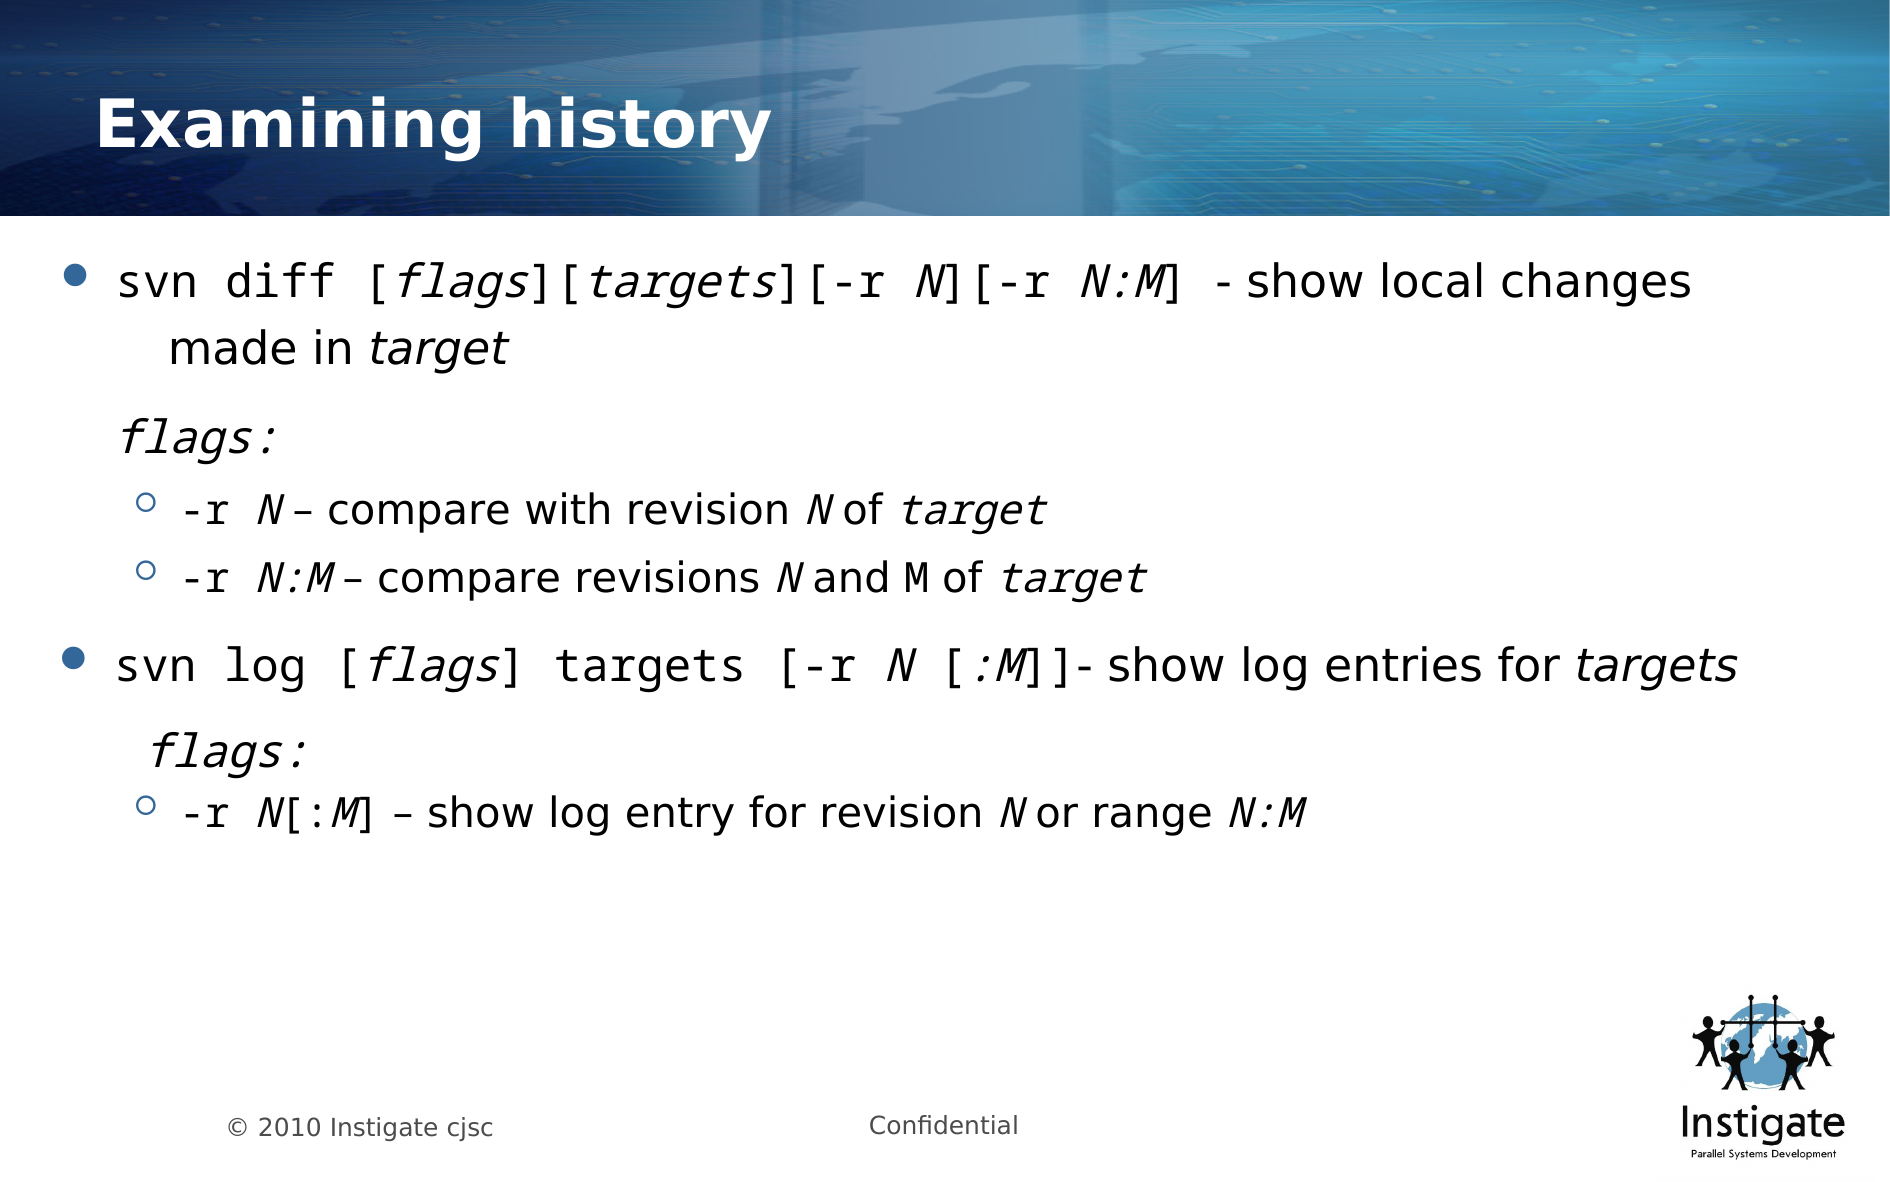

# Examining history
svn diff [flags][targets][-r N][-r N:M] - show local changes made in target
 flags:
-r N – compare with revision N of target
-r N:M – compare revisions N and M of target
svn log [flags] targets [-r N [:M]]- show log entries for targets
flags:
-r N[:M] – show log entry for revision N or range N:M